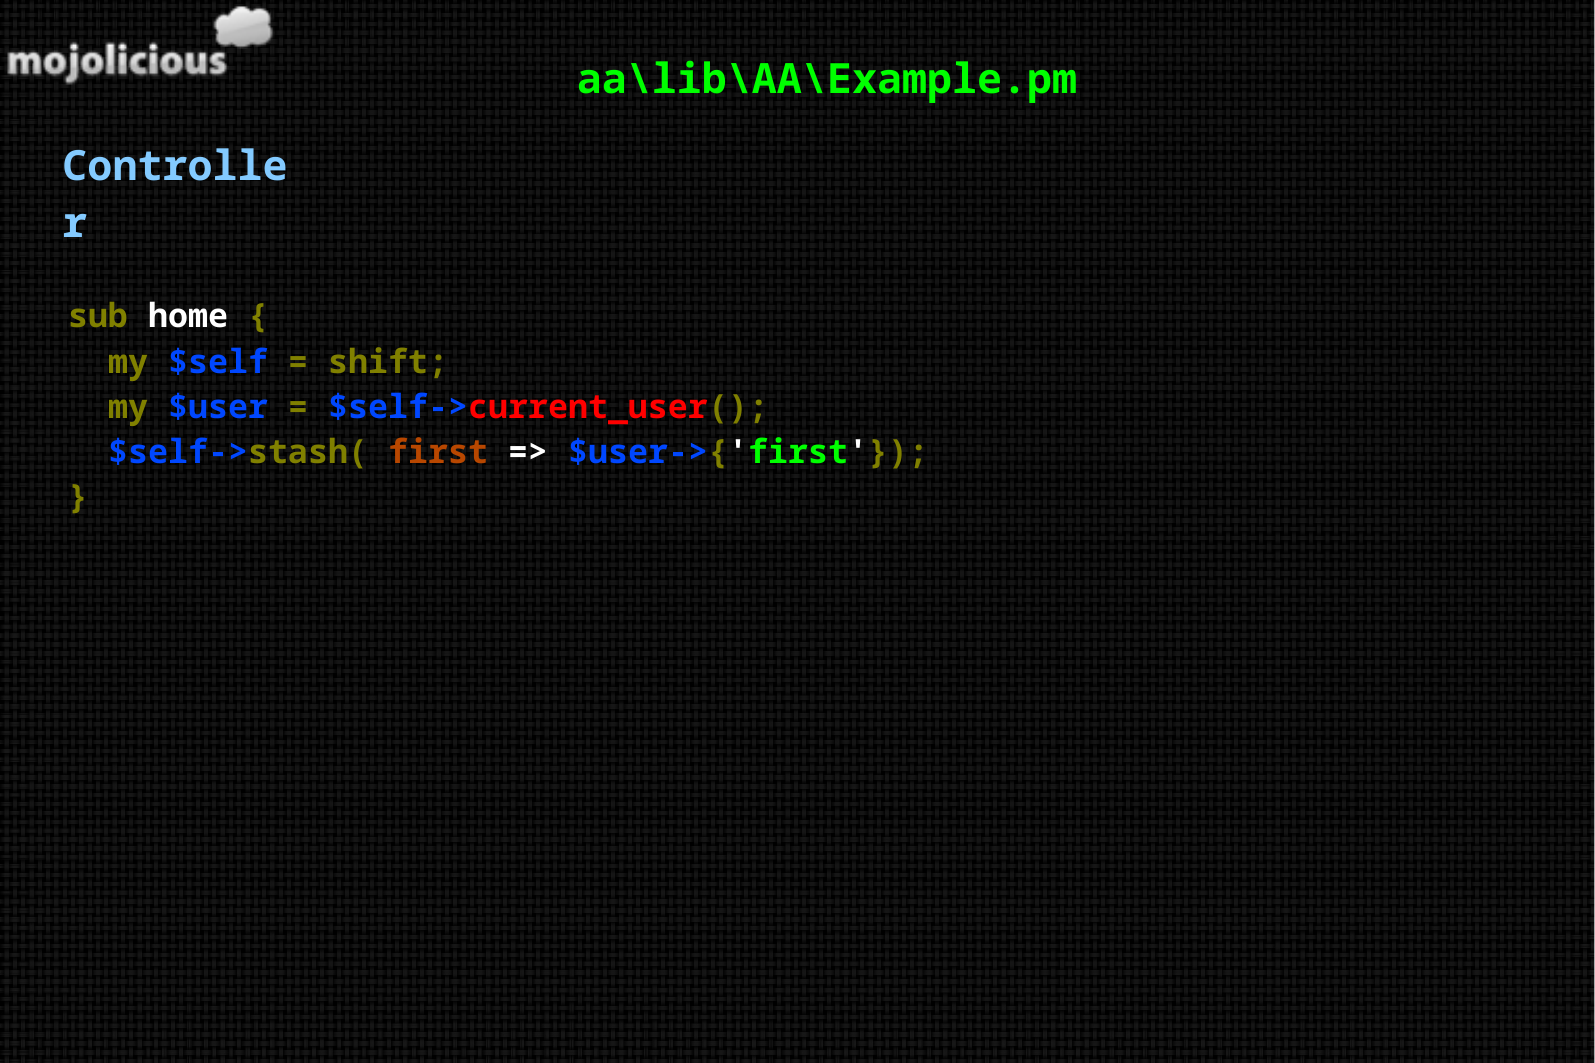

aa\lib\AA\Example.pm
Controller
sub home {
 my $self = shift;
 my $user = $self->current_user();
 $self->stash( first => $user->{'first'});
}